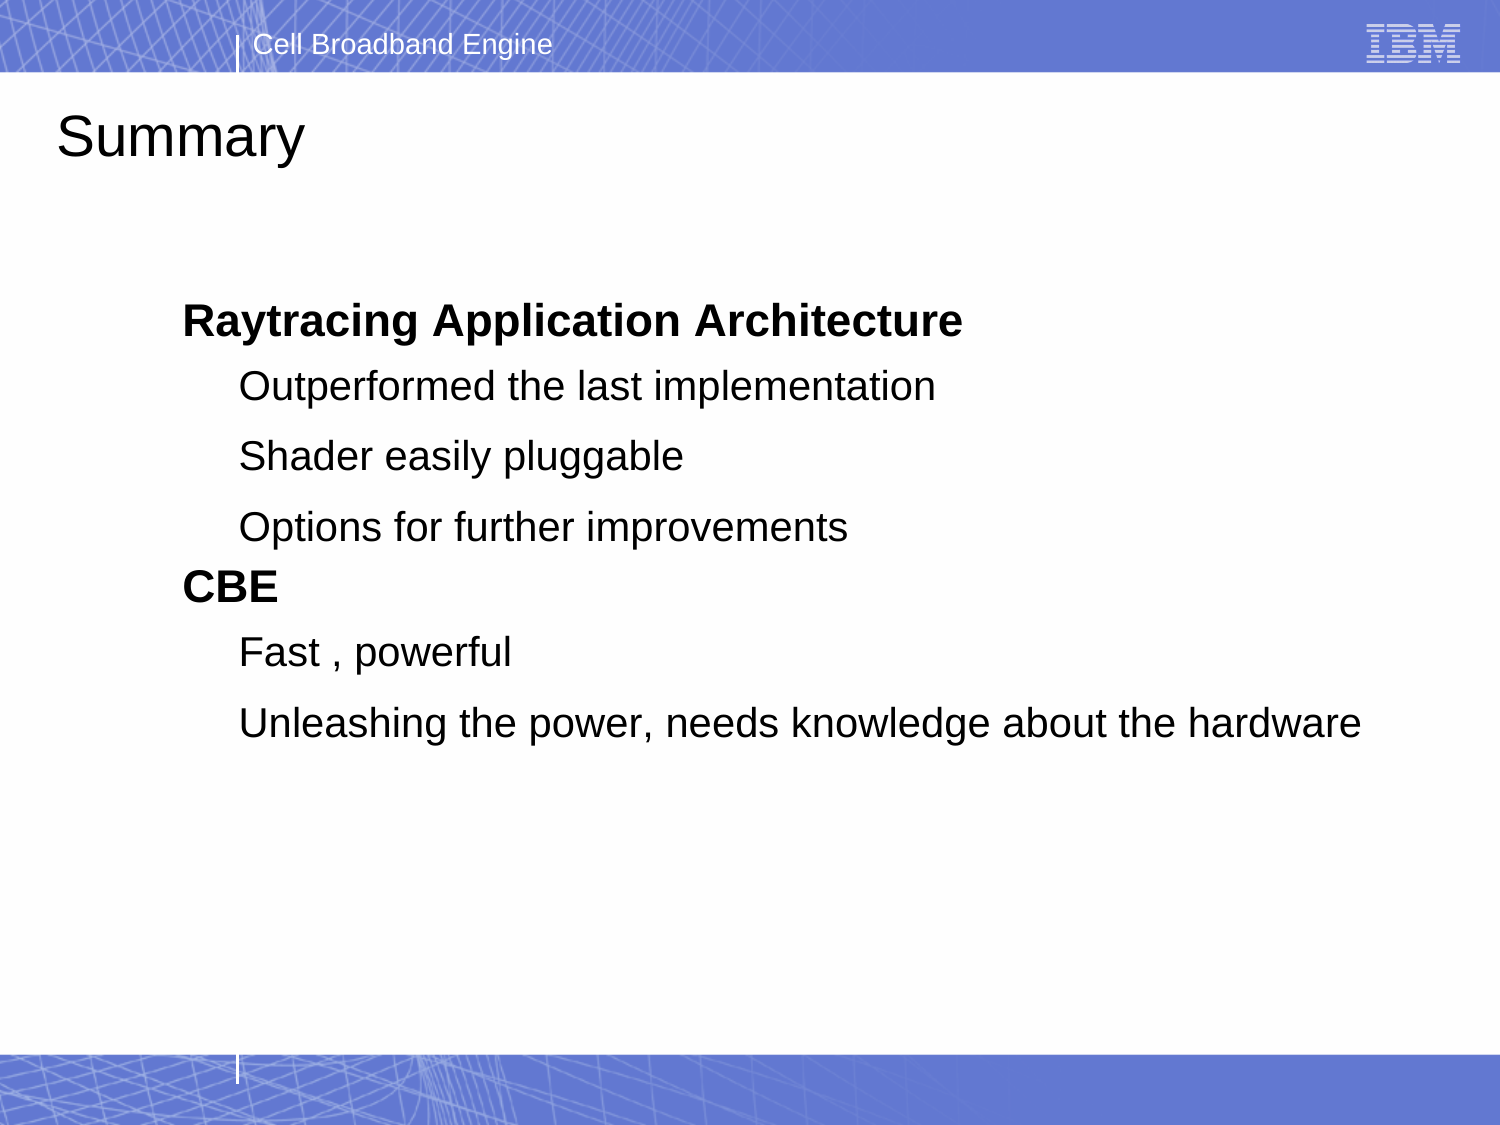

# Summary
Raytracing Application Architecture
 Outperformed the last implementation
 Shader easily pluggable
 Options for further improvements
CBE
 Fast , powerful
 Unleashing the power, needs knowledge about the hardware